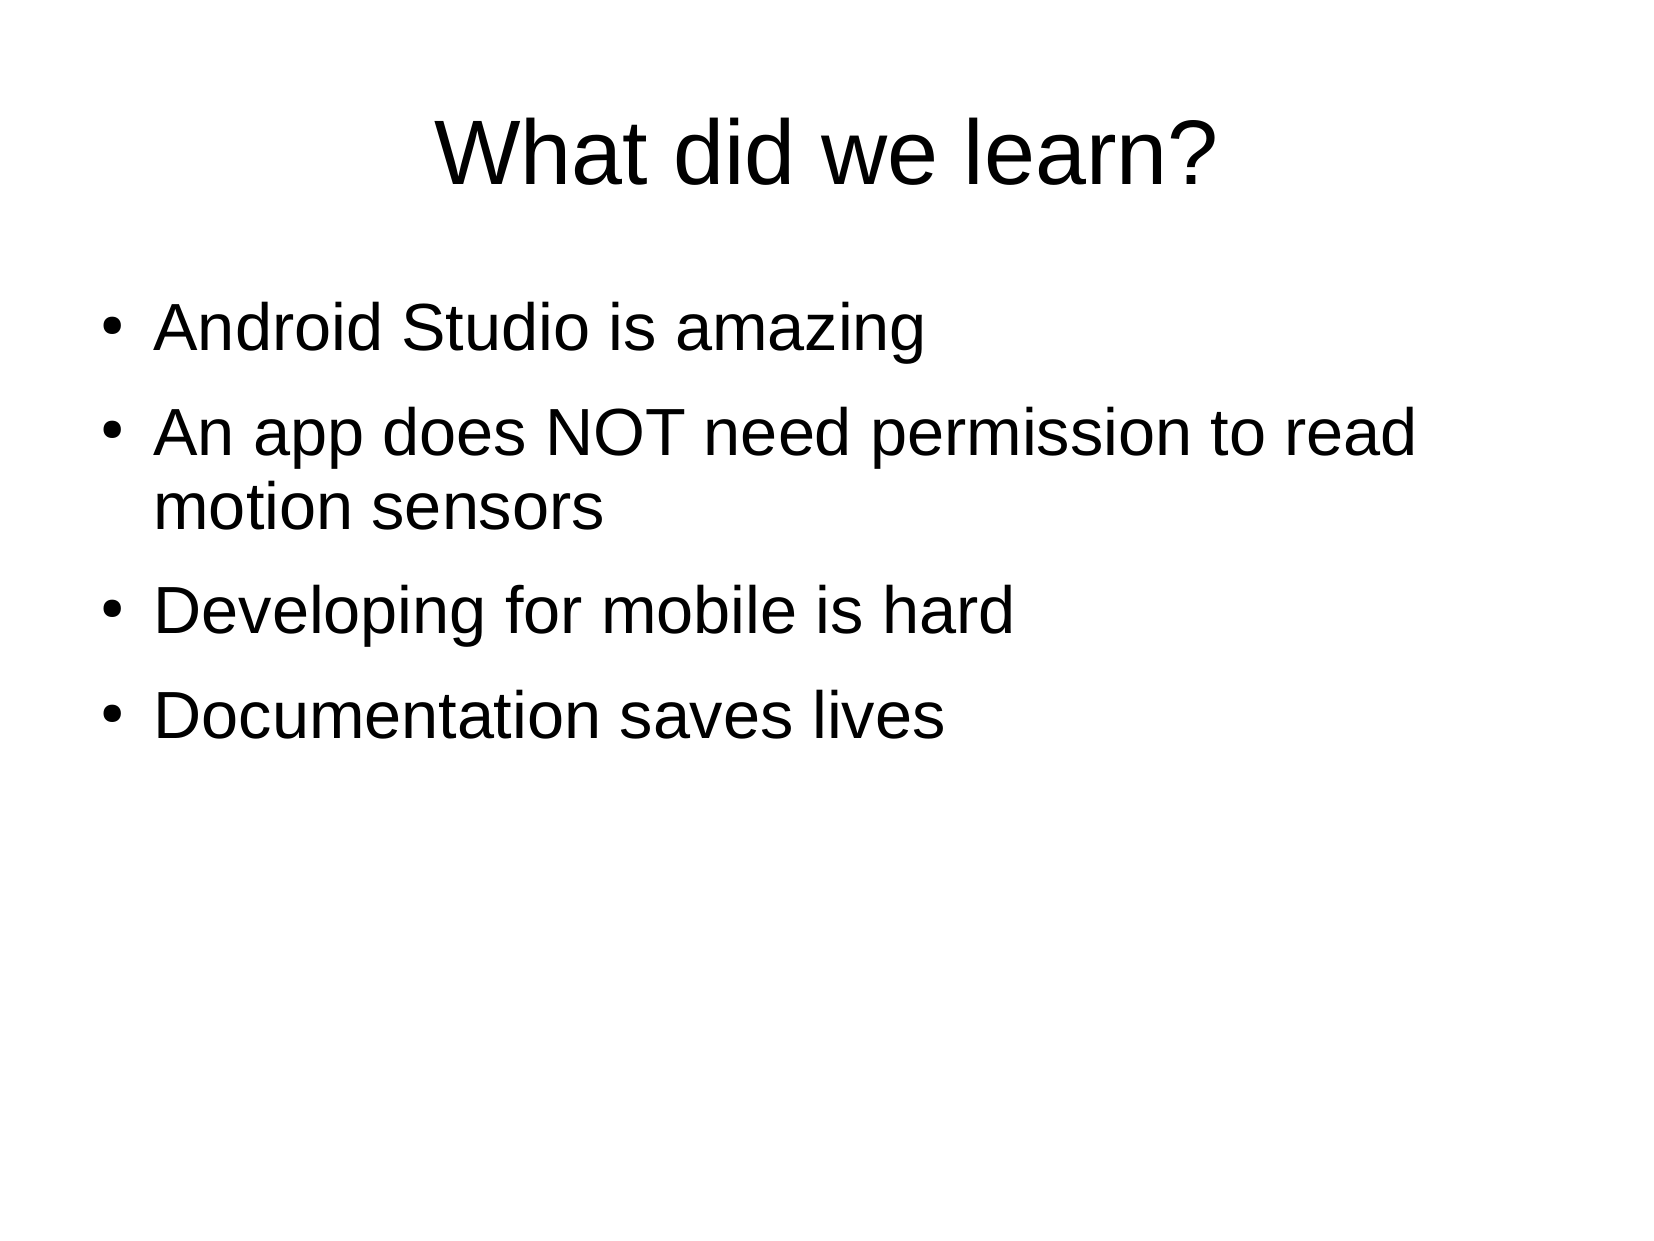

# What did we learn?
Android Studio is amazing
An app does NOT need permission to read motion sensors
Developing for mobile is hard
Documentation saves lives